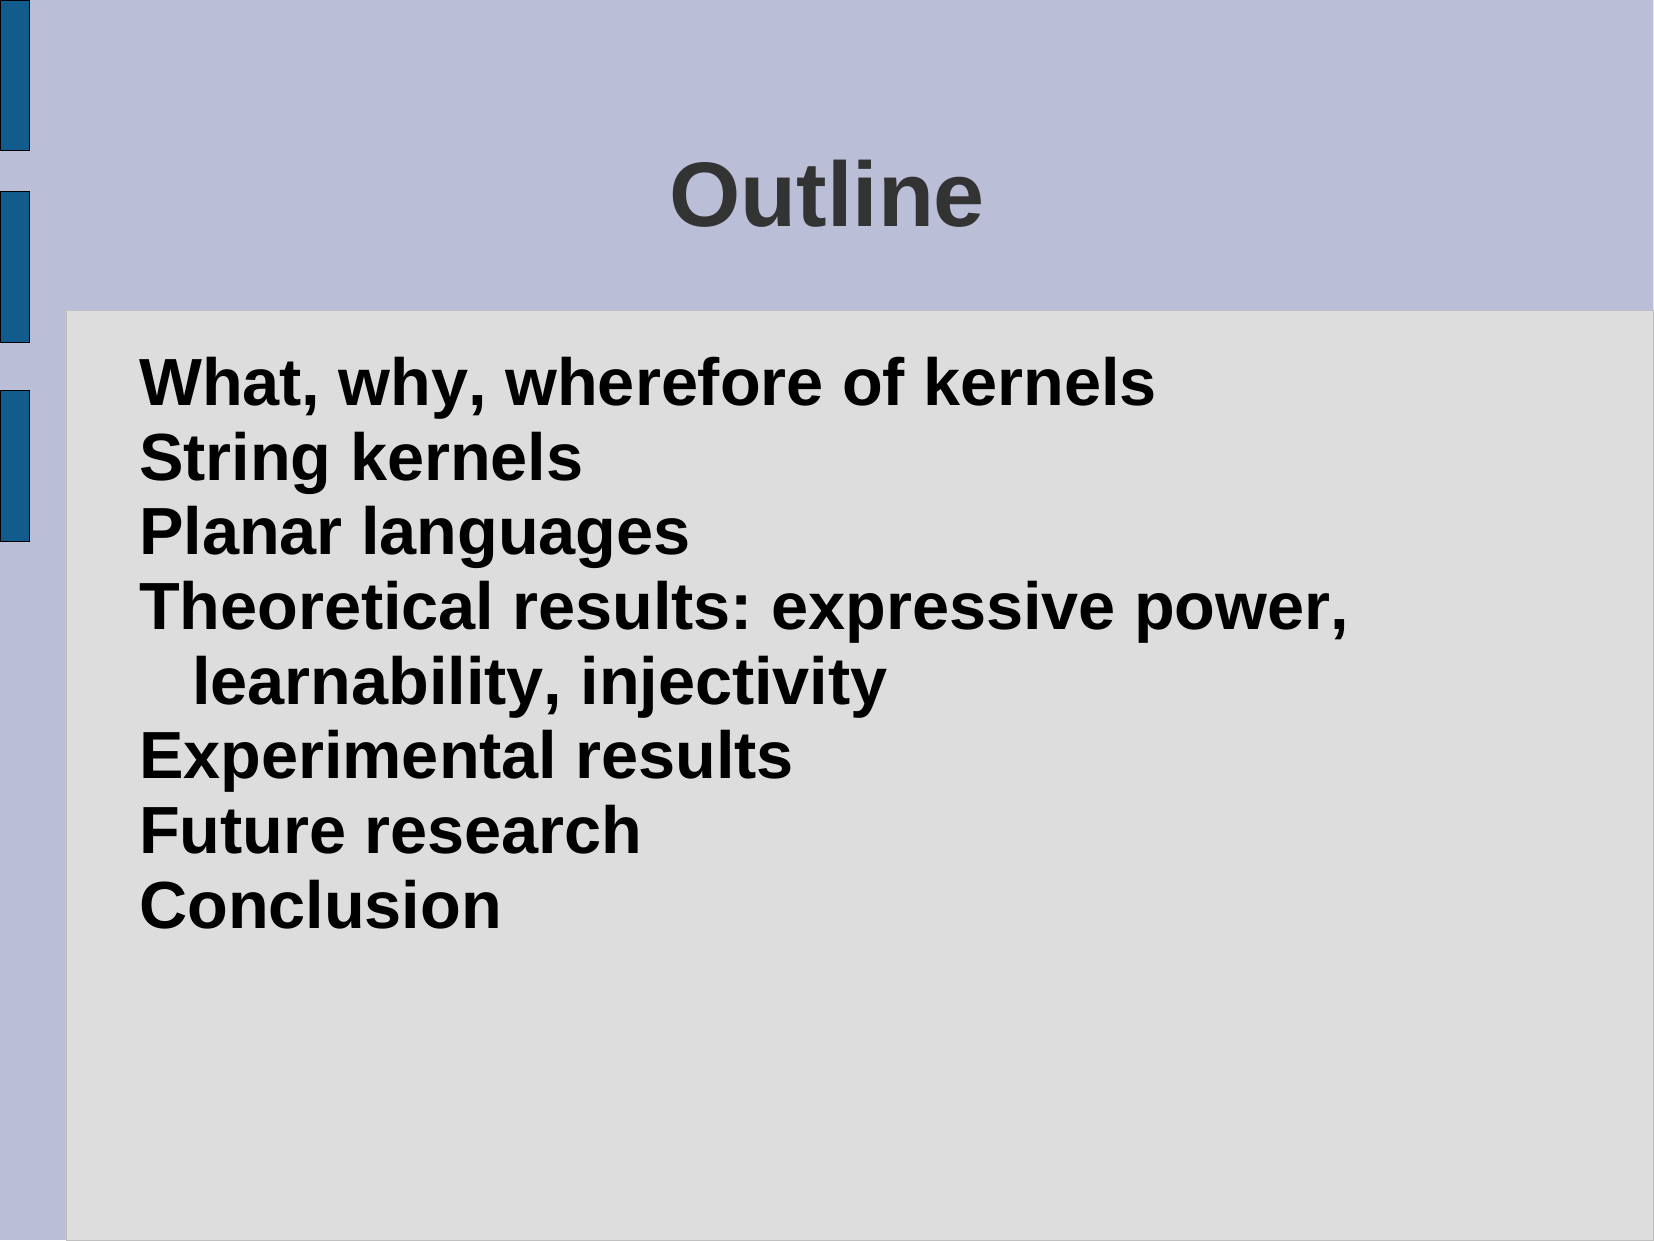

# Outline
What, why, wherefore of kernels
String kernels
Planar languages
Theoretical results: expressive power, learnability, injectivity
Experimental results
Future research
Conclusion